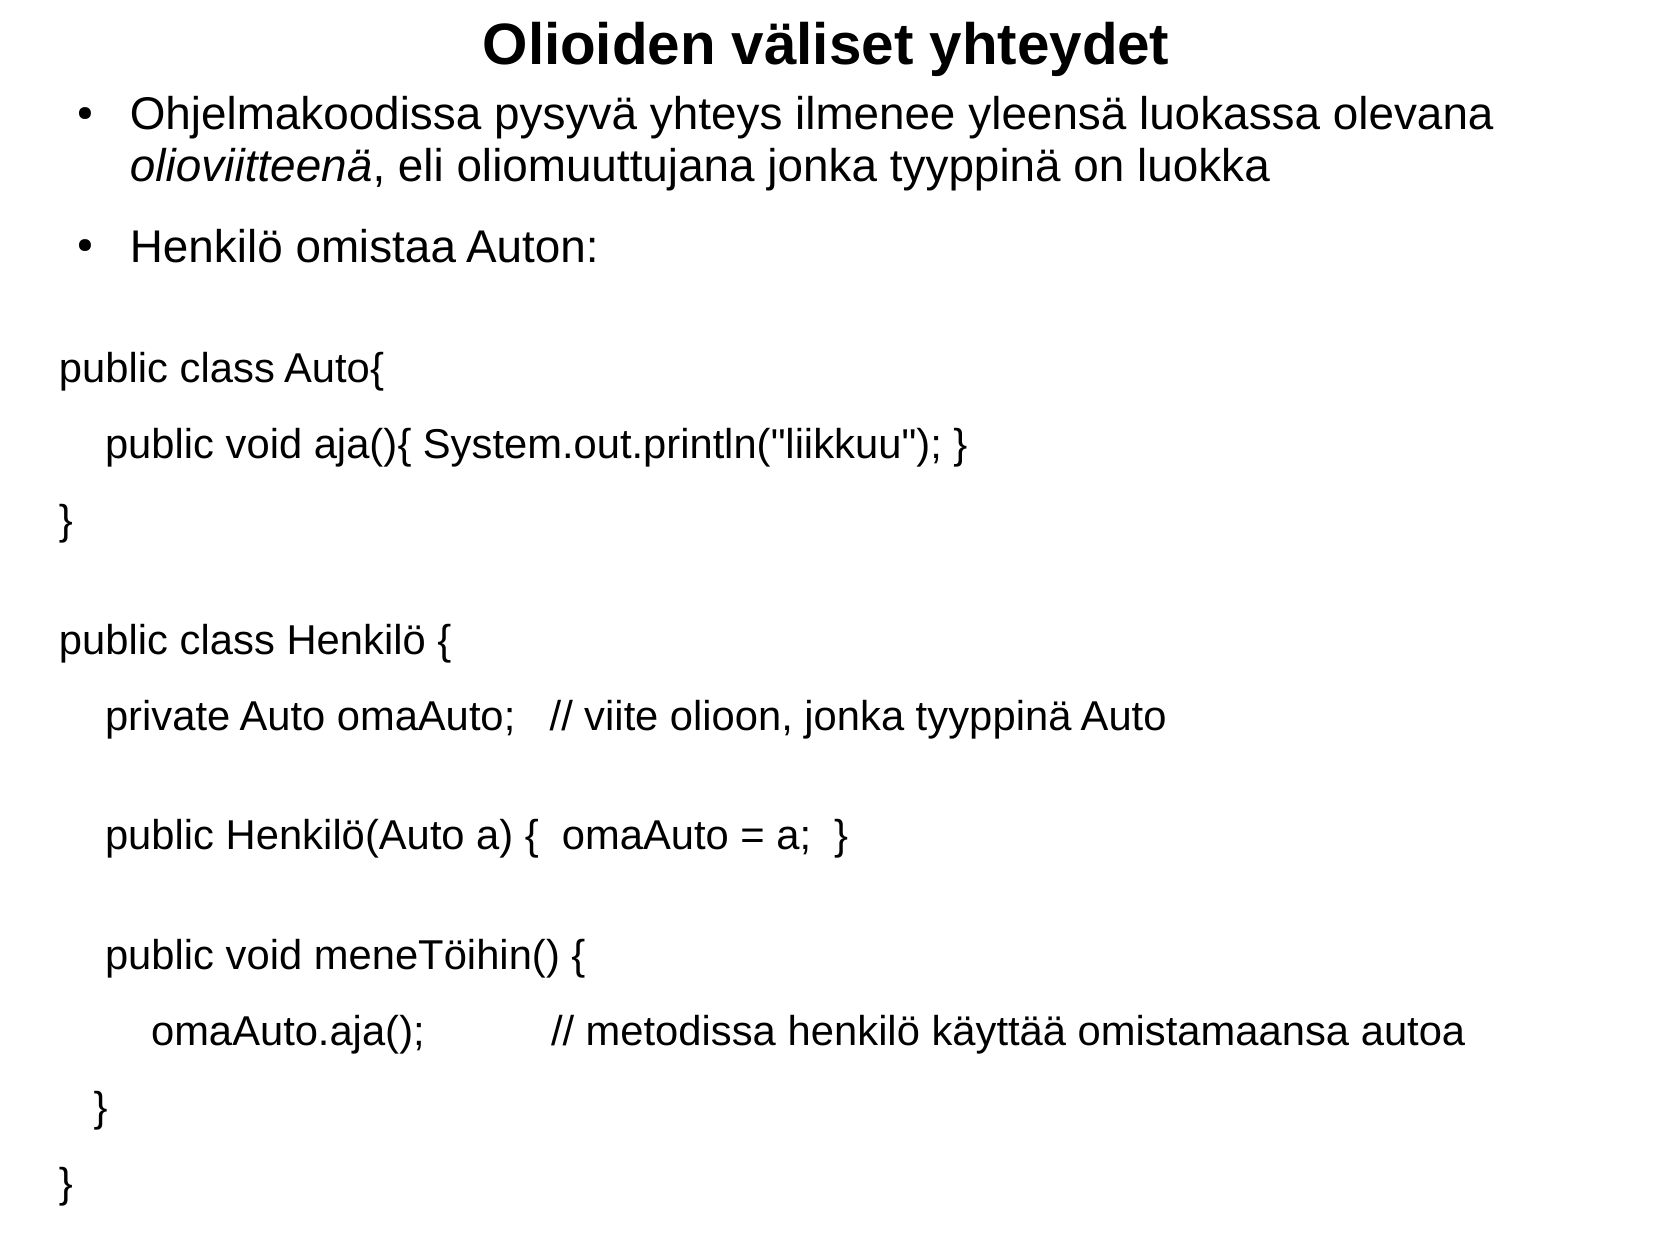

# Olioiden väliset yhteydet
Ohjelmakoodissa pysyvä yhteys ilmenee yleensä luokassa olevana olioviitteenä, eli oliomuuttujana jonka tyyppinä on luokka
Henkilö omistaa Auton:
public class Auto{
 public void aja(){ System.out.println("liikkuu"); }
}
public class Henkilö {
 private Auto omaAuto; // viite olioon, jonka tyyppinä Auto
 public Henkilö(Auto a) { omaAuto = a; }
 public void meneTöihin() {
 omaAuto.aja(); // metodissa henkilö käyttää omistamaansa autoa
 }
}